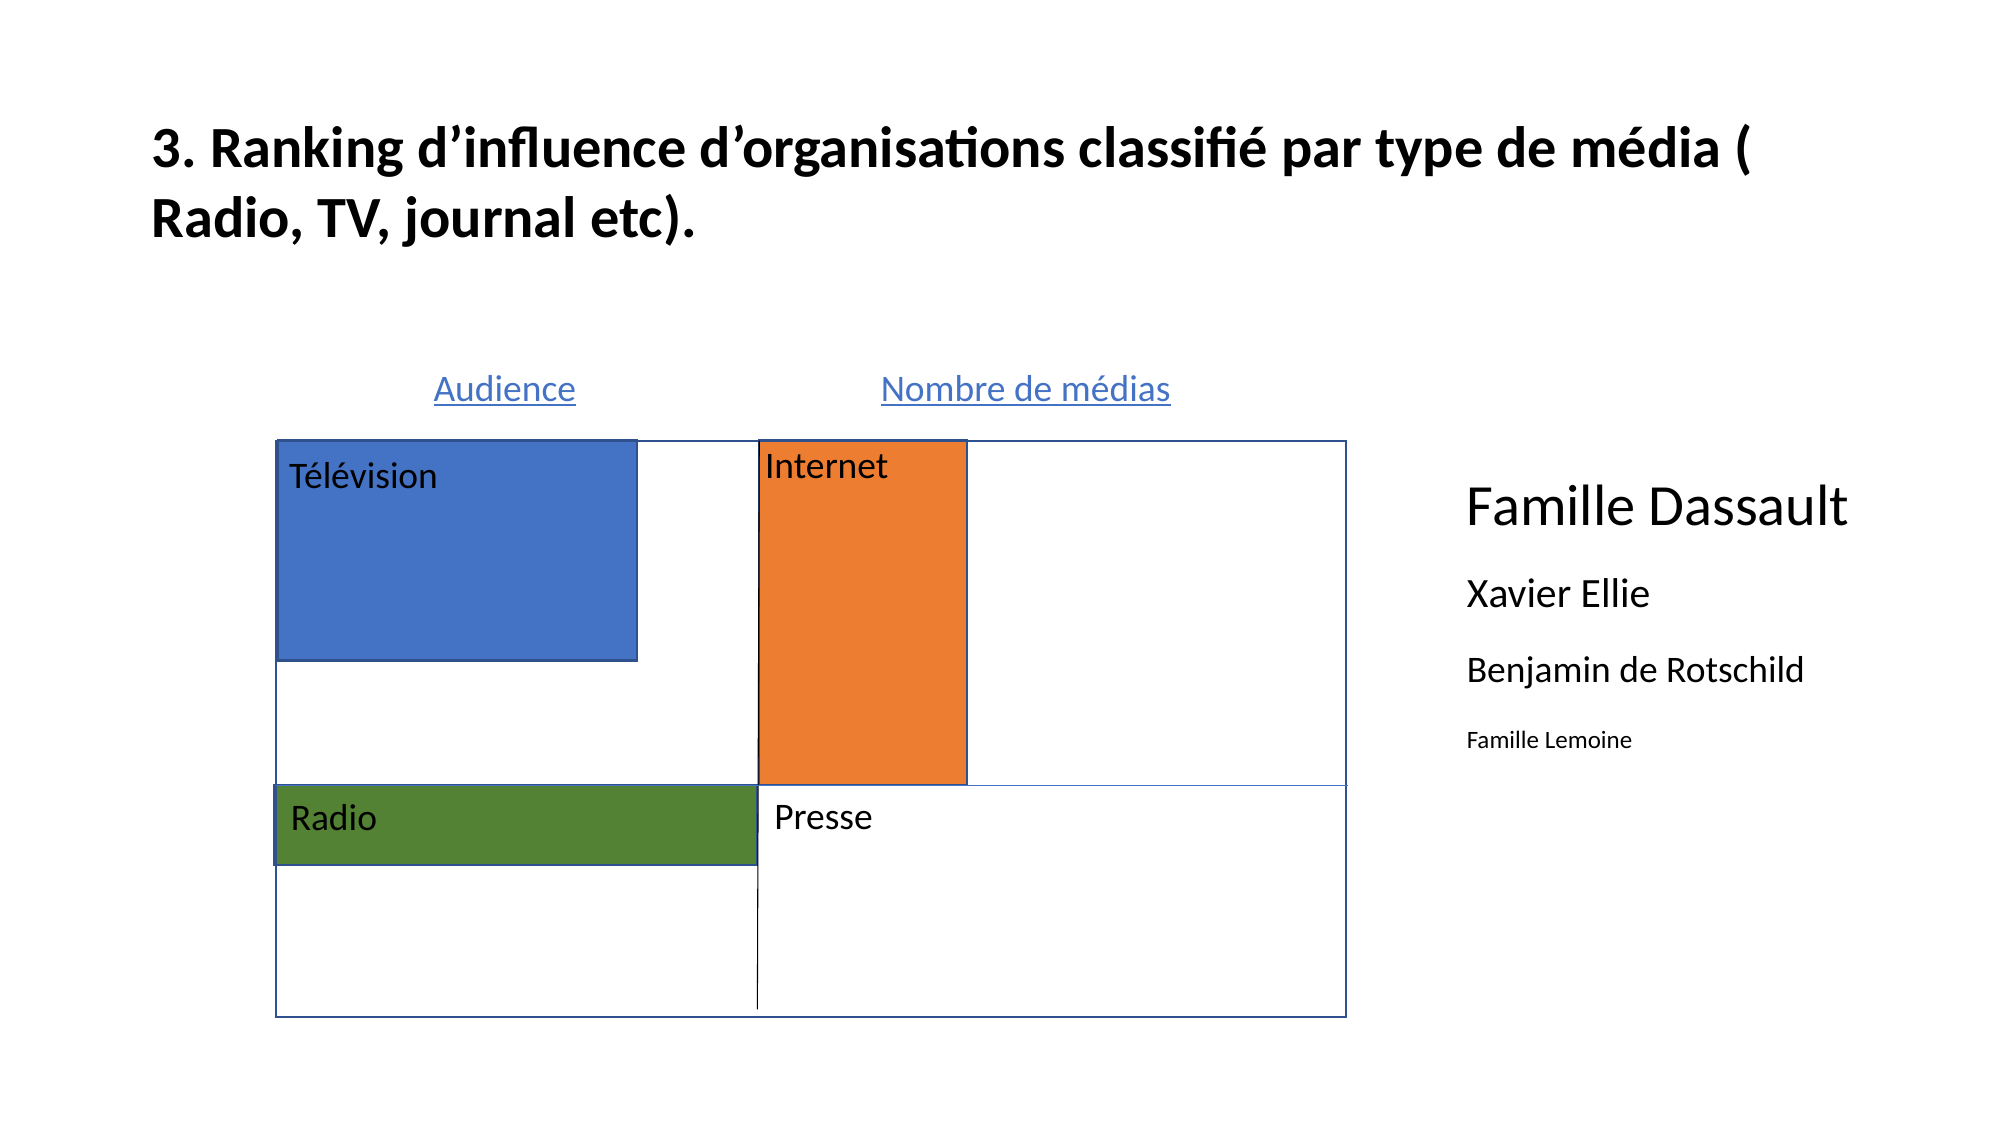

3. Ranking d’influence d’organisations classifié par type de média ( Radio, TV, journal etc).
Audience
Nombre de médias
Internet
Télévision
Famille Dassault
Xavier Ellie
Benjamin de Rotschild
Famille Lemoine
Presse
Radio